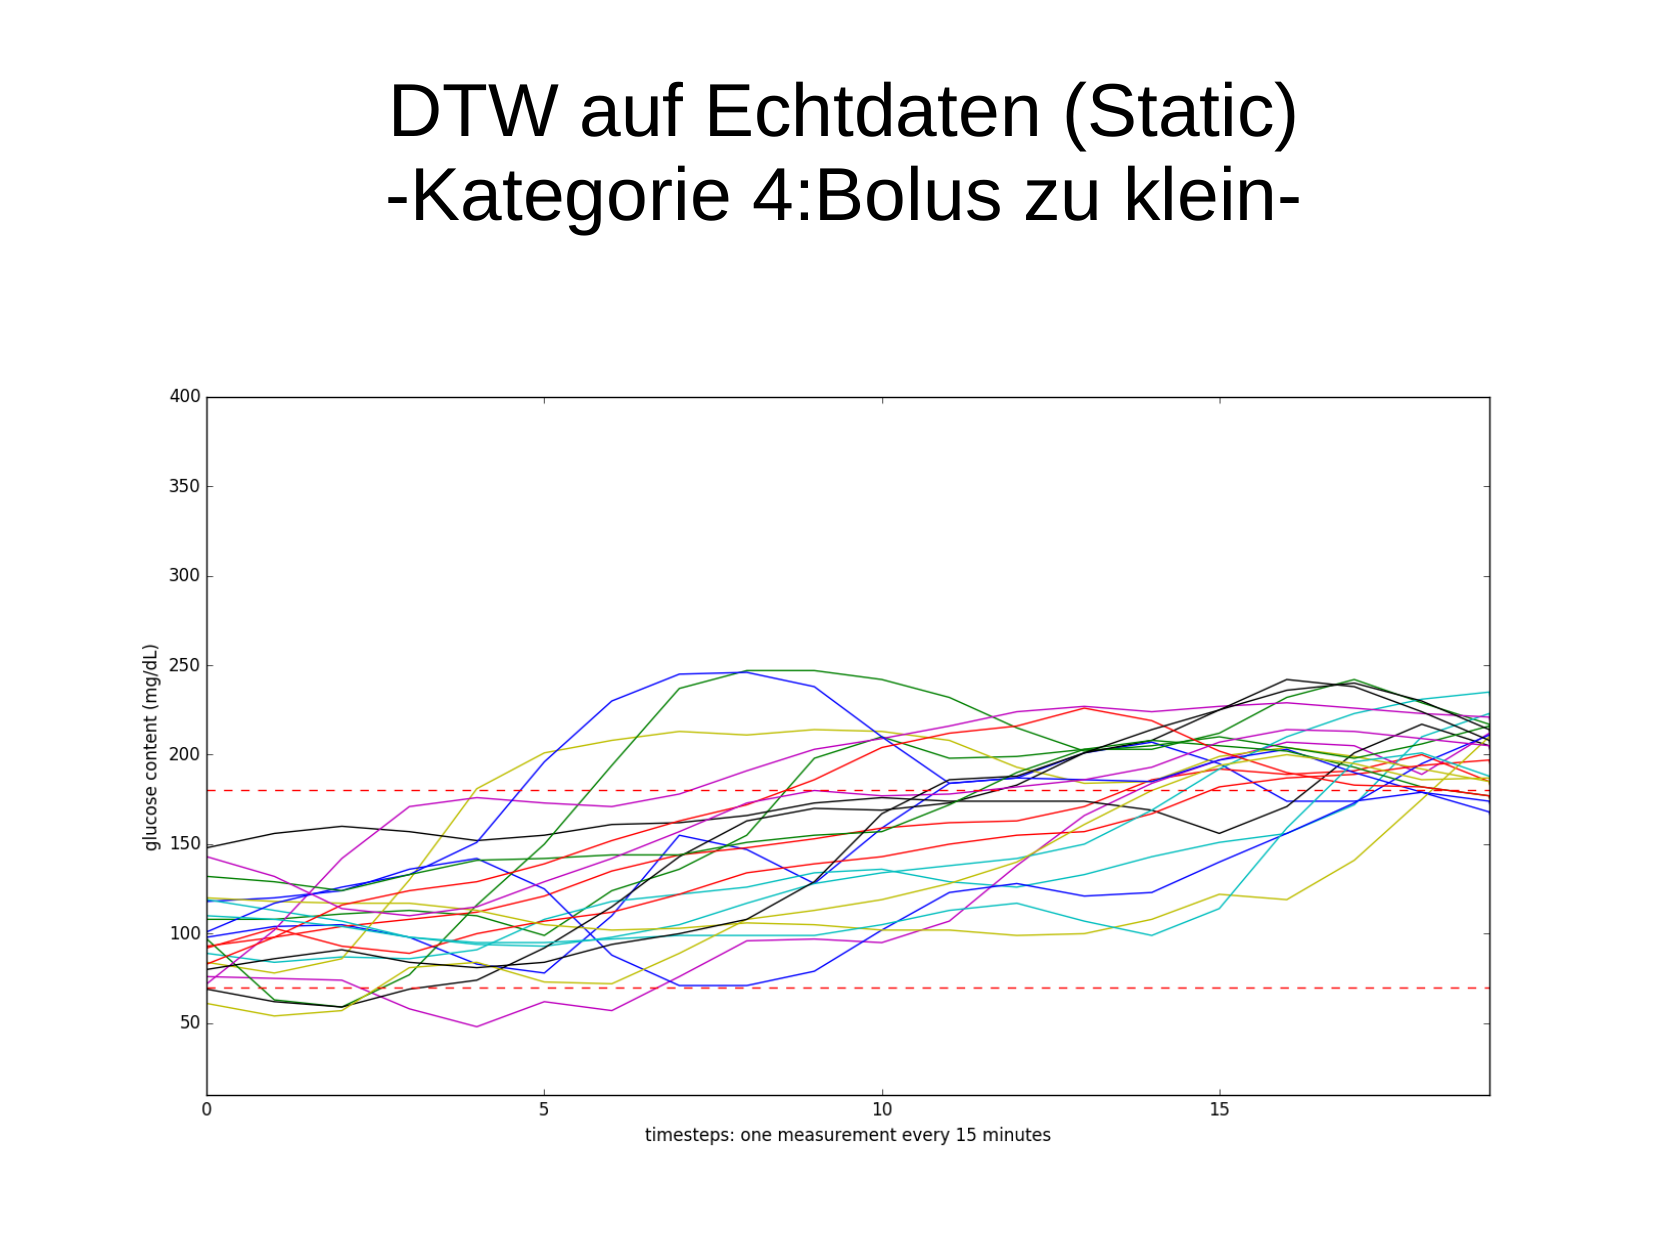

# DTW auf Echtdaten (Static) -Kategorie 4:Bolus zu klein-